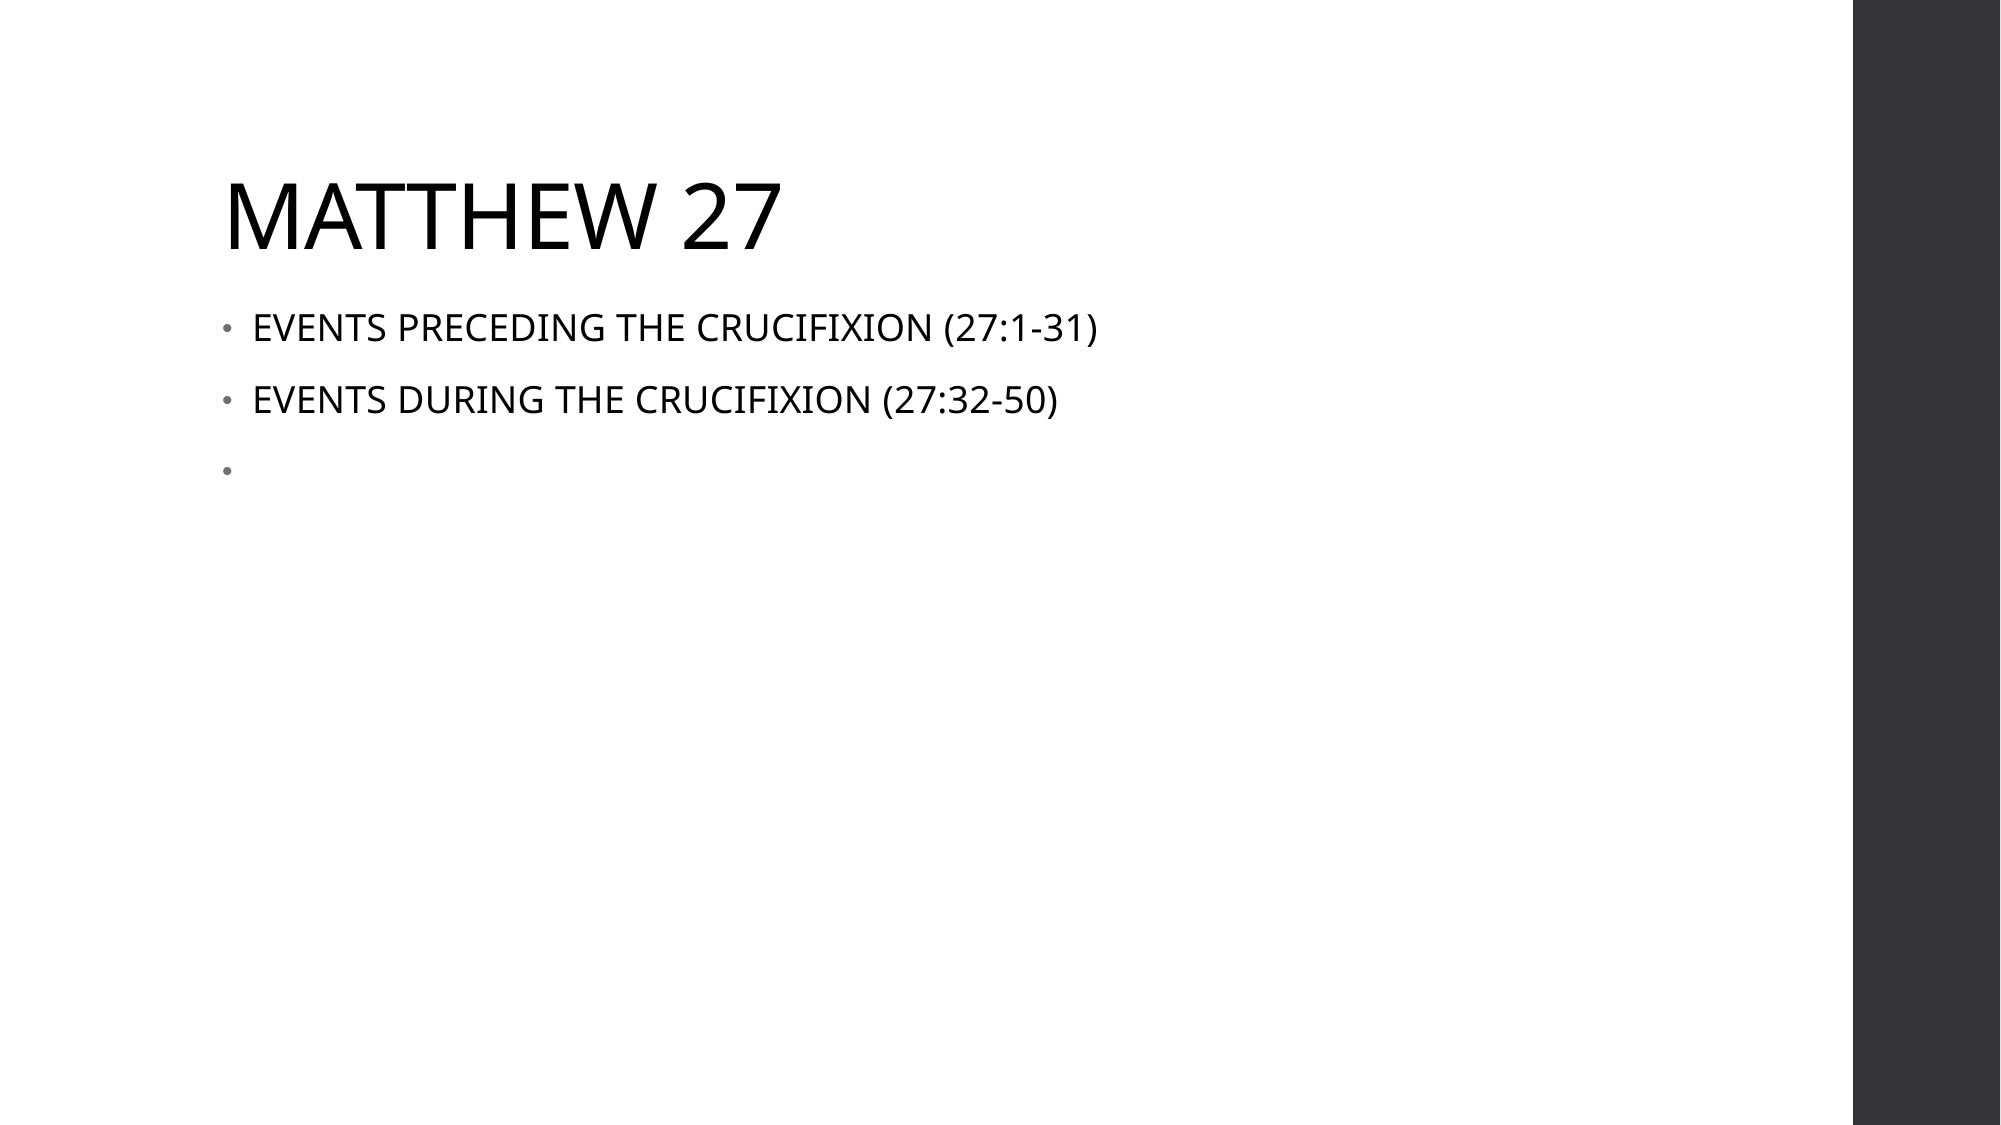

# MATTHEW 27
EVENTS PRECEDING THE CRUCIFIXION (27:1-31)
EVENTS DURING THE CRUCIFIXION (27:32-50)